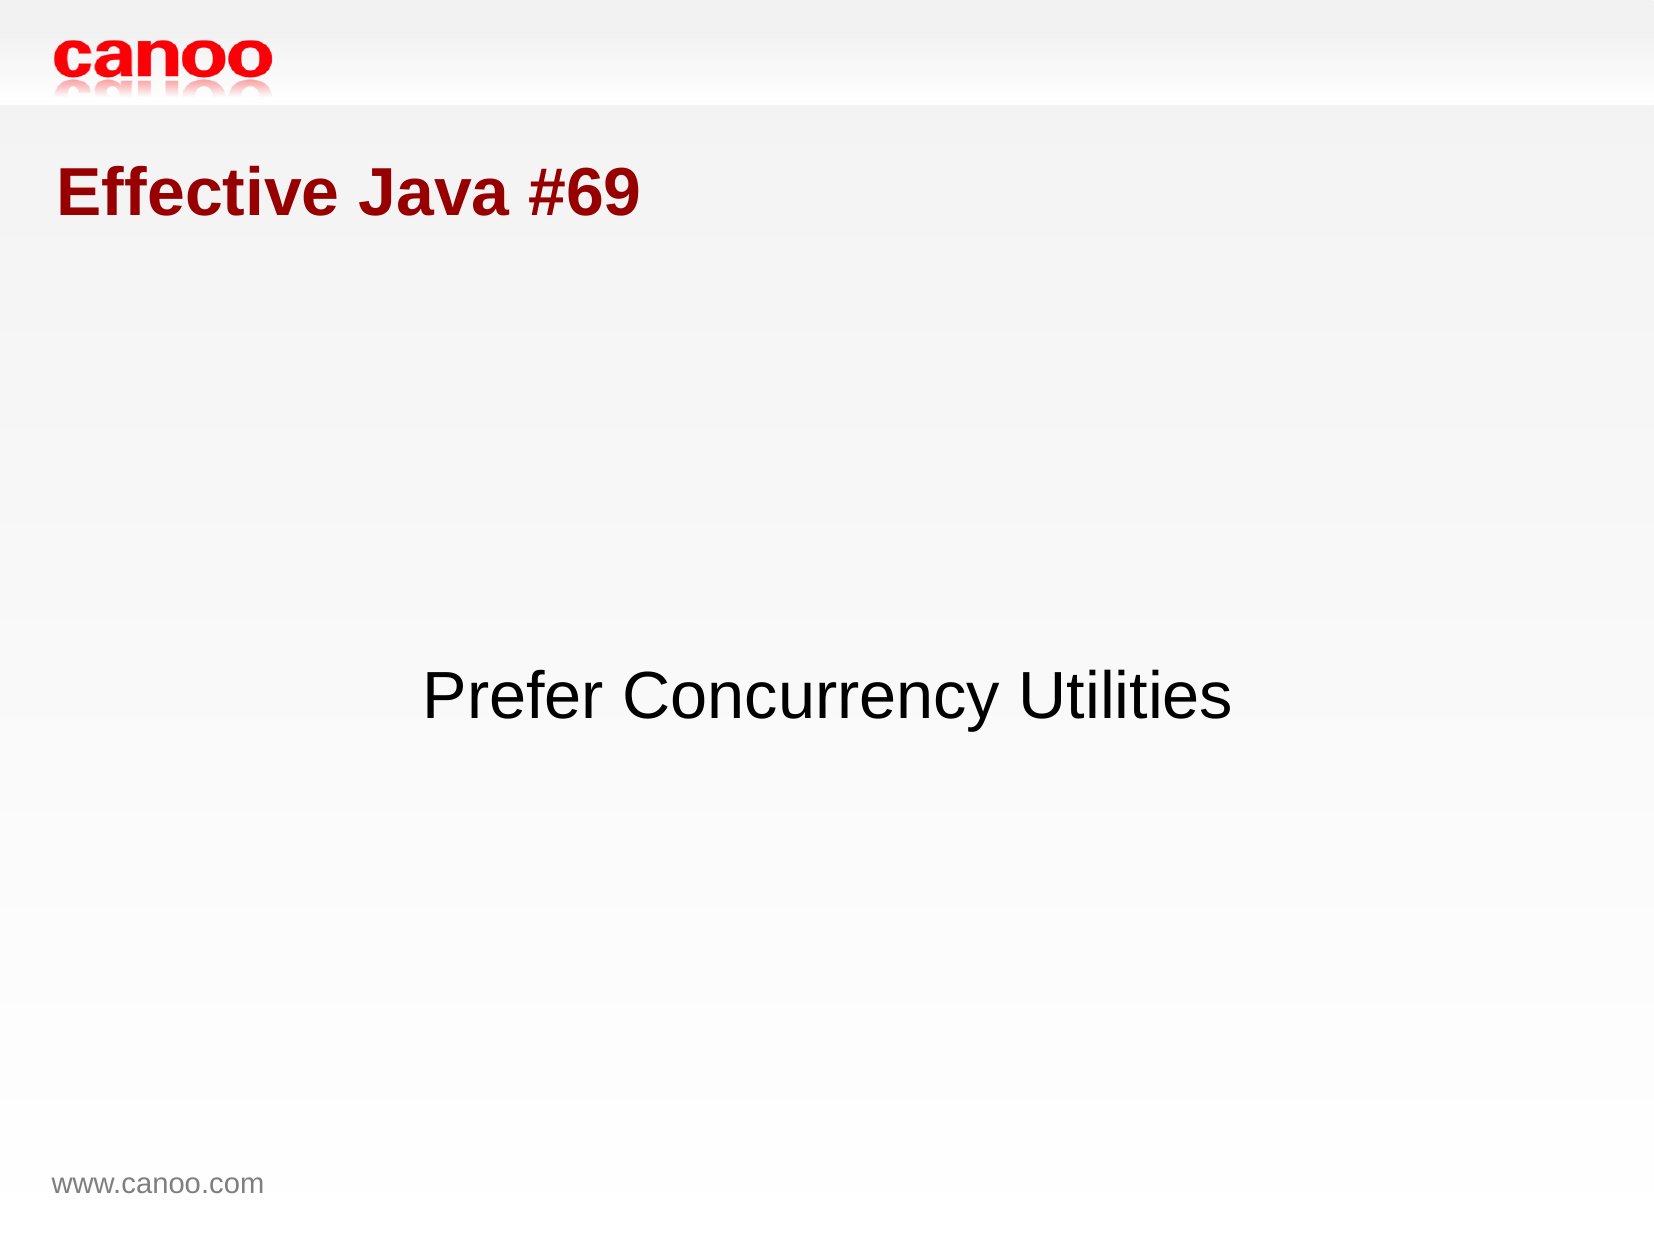

# Effective Java #69
Prefer Concurrency Utilities